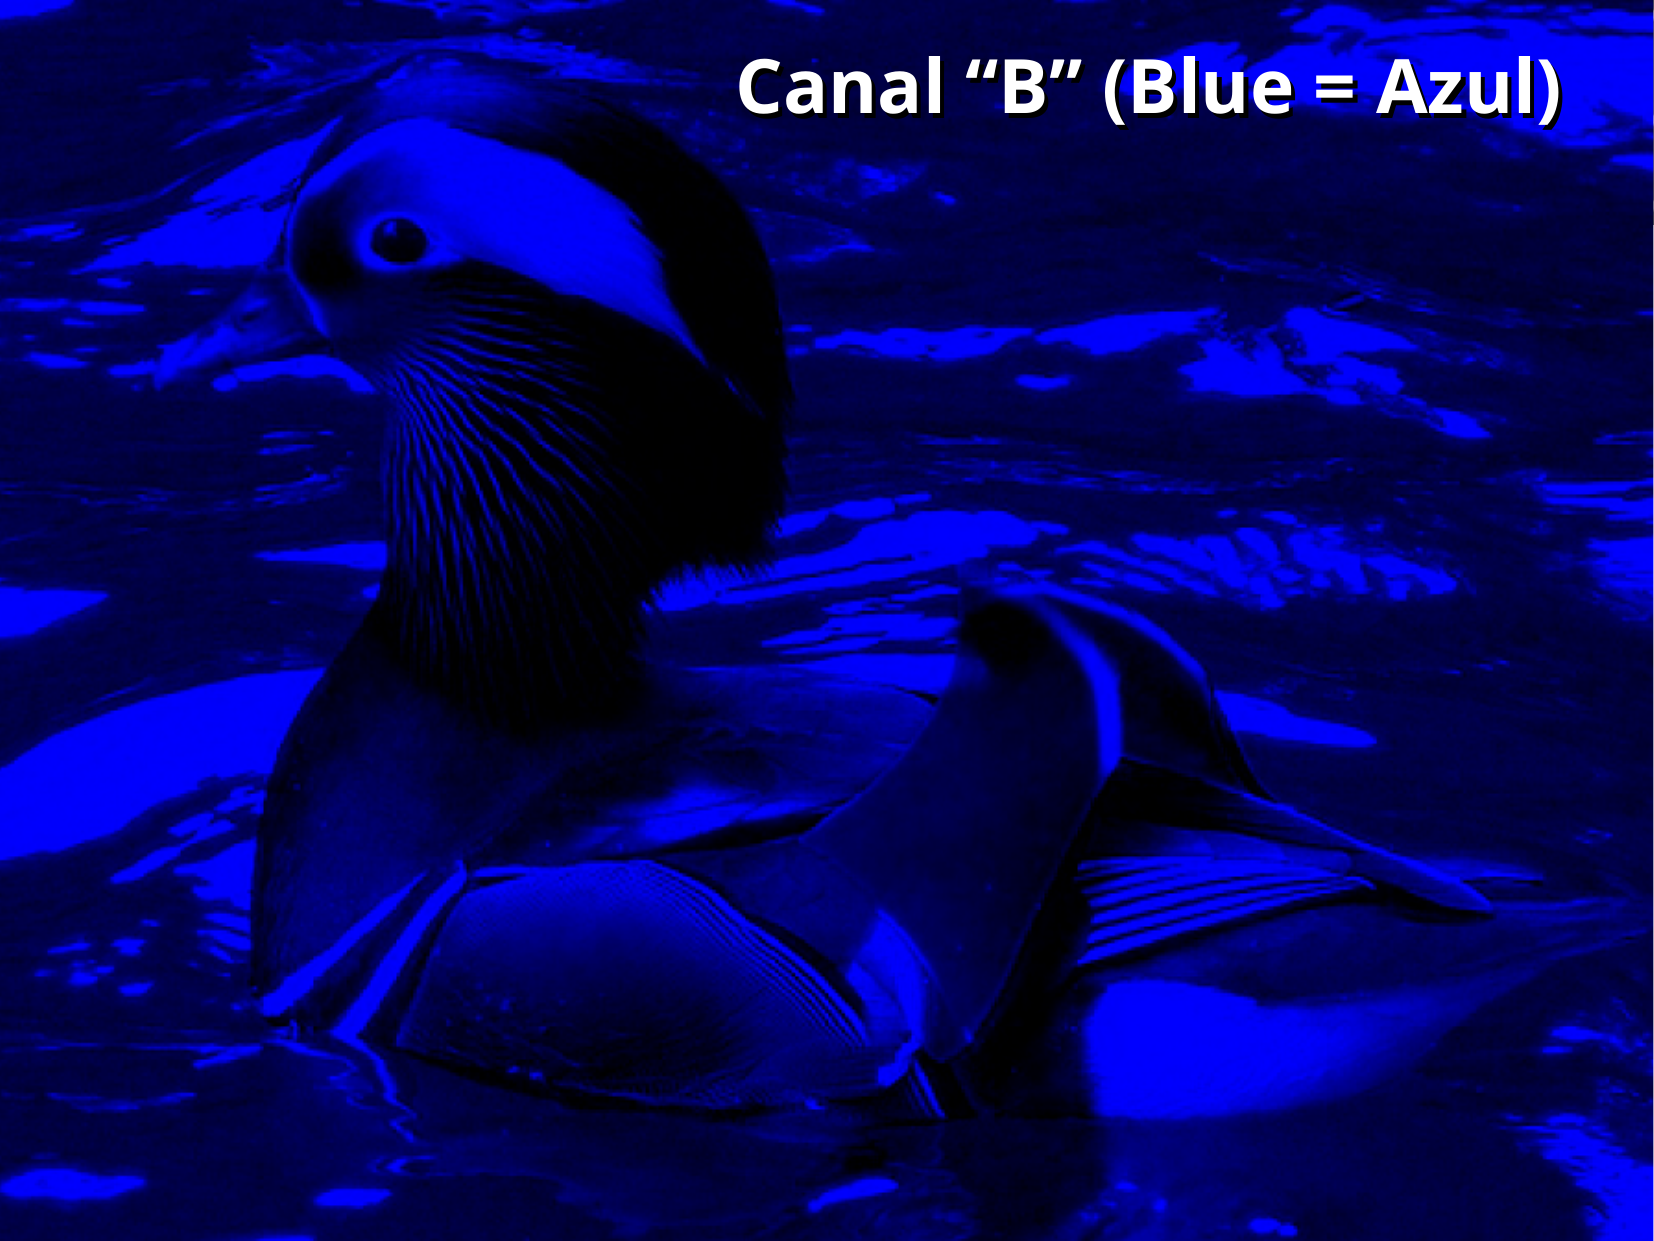

# Canal “B” (Blue = Azul)
H. Asorey - Física IV B
56